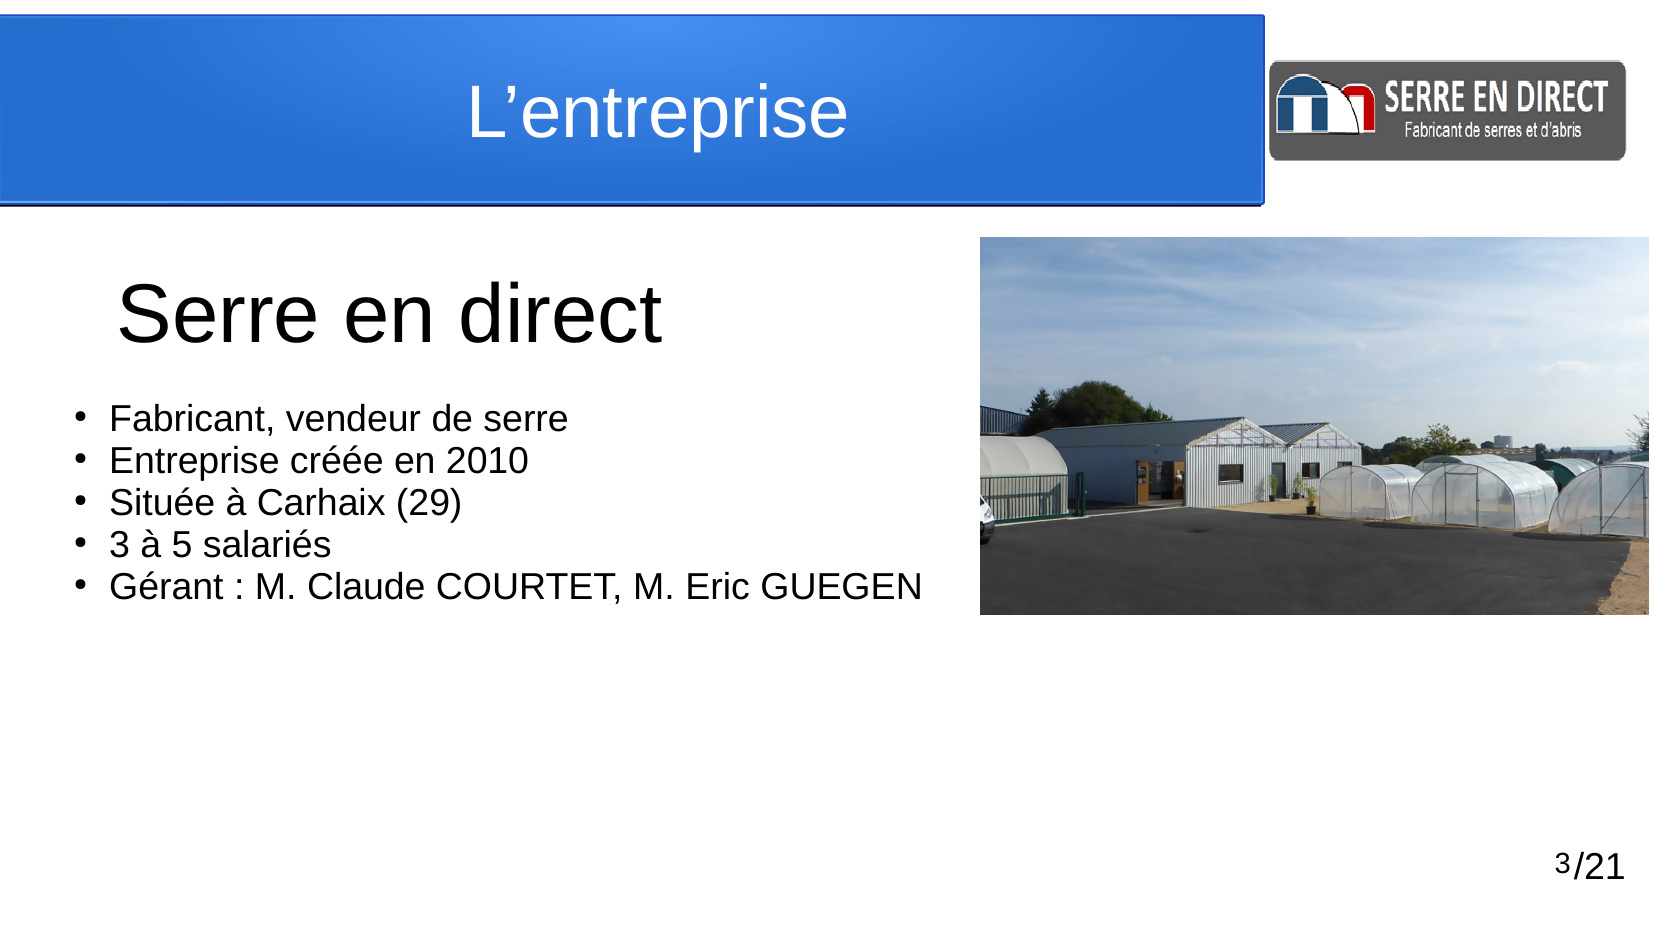

# L’entreprise
Serre en direct
Fabricant, vendeur de serre
Entreprise créée en 2010
Située à Carhaix (29)
3 à 5 salariés
Gérant : M. Claude COURTET, M. Eric GUEGEN
/21
3